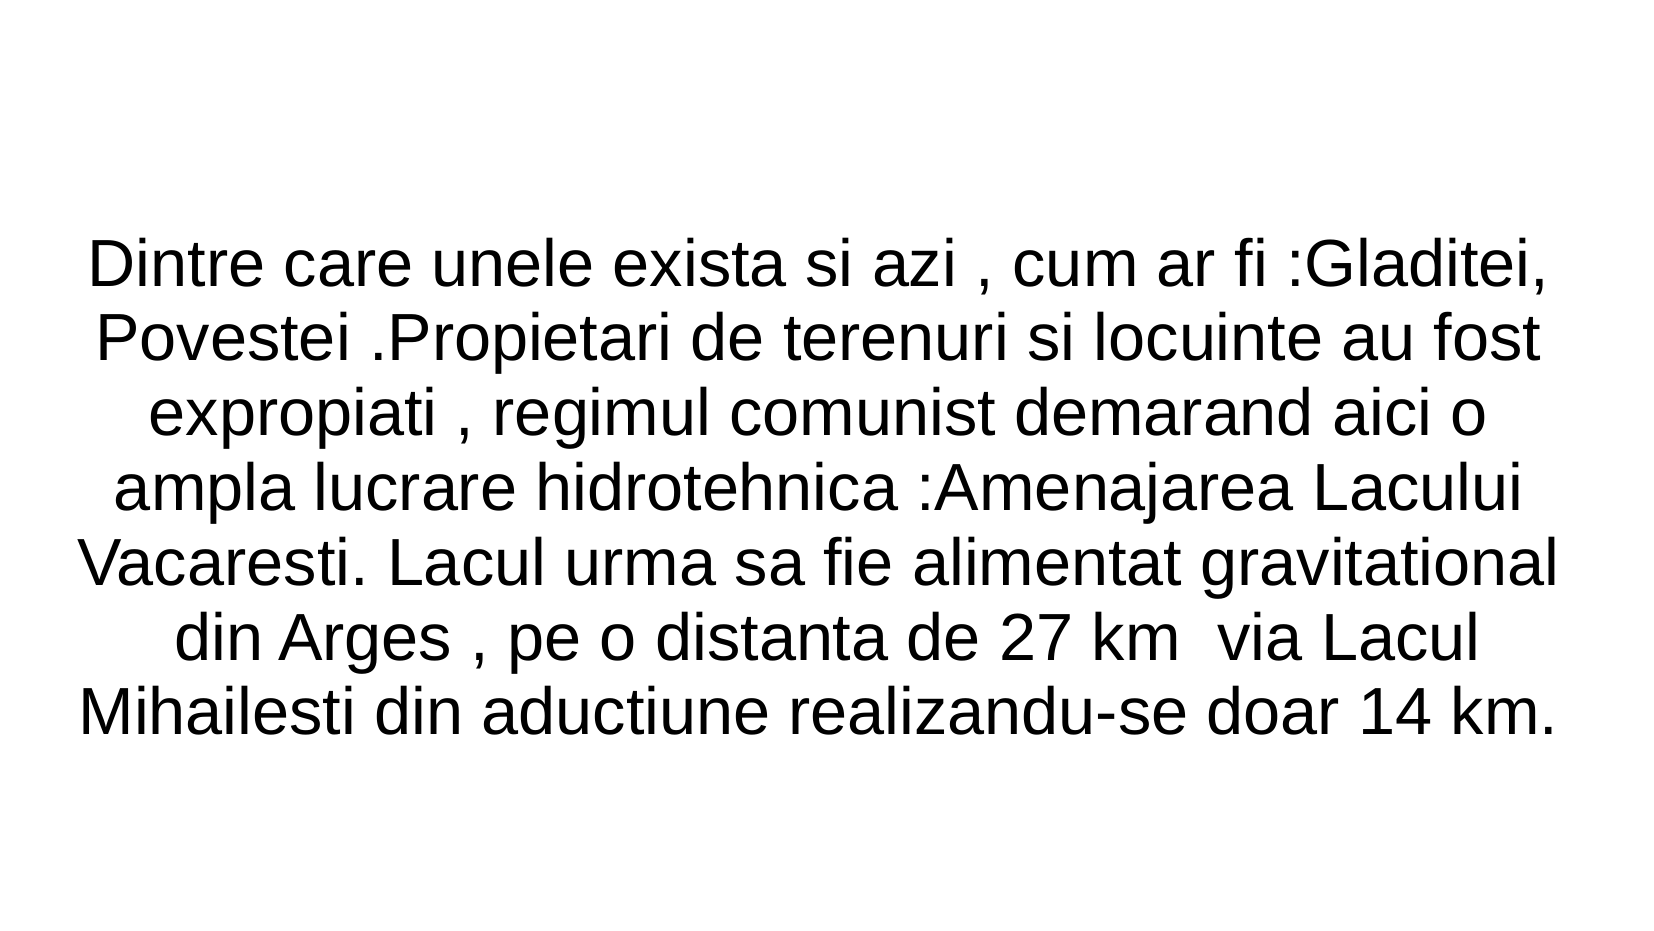

#
Dintre care unele exista si azi , cum ar fi :Gladitei, Povestei .Propietari de terenuri si locuinte au fost expropiati , regimul comunist demarand aici o ampla lucrare hidrotehnica :Amenajarea Lacului Vacaresti. Lacul urma sa fie alimentat gravitational din Arges , pe o distanta de 27 km via Lacul Mihailesti din aductiune realizandu-se doar 14 km.